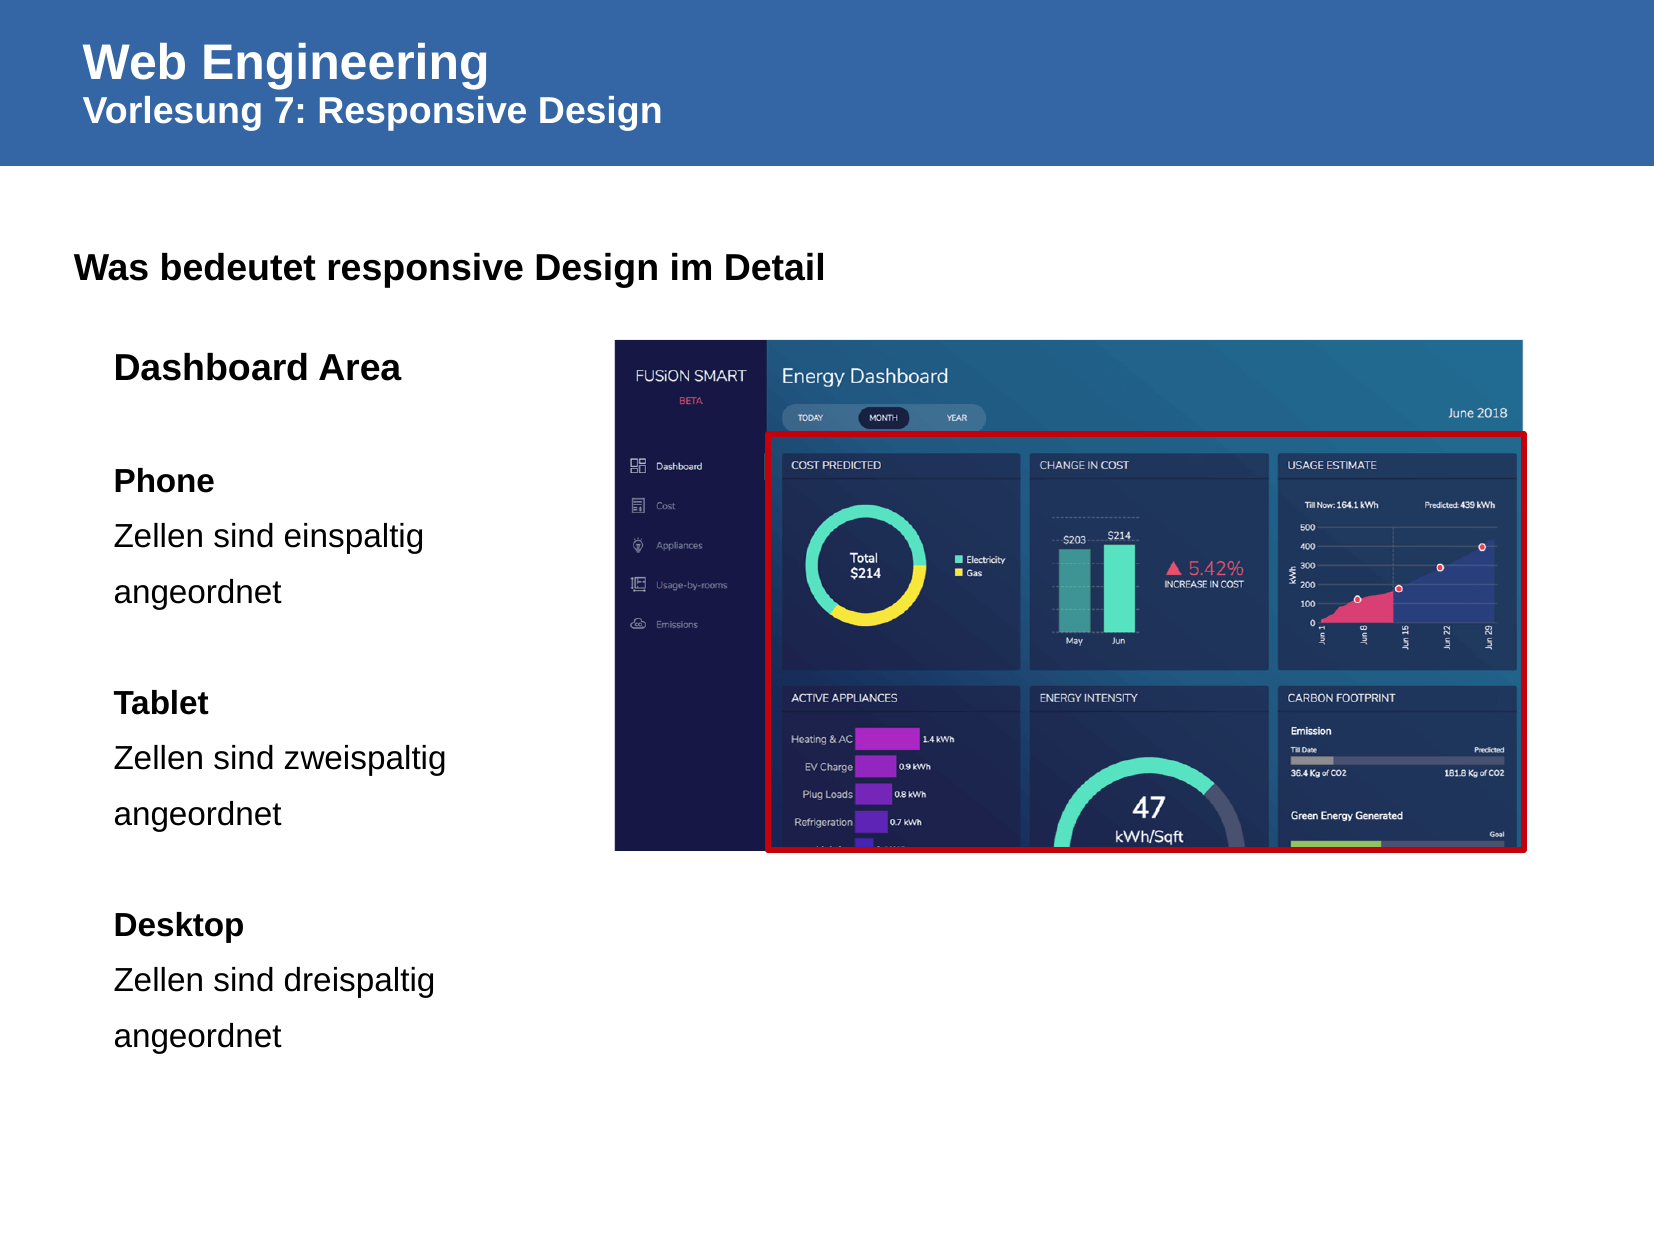

# Web Engineering Vorlesung 7: Responsive Design
Was bedeutet responsive Design im Detail
Dashboard Area
Phone
Zellen sind einspaltig
angeordnet
Tablet
Zellen sind zweispaltig
angeordnet
Desktop
Zellen sind dreispaltig
angeordnet